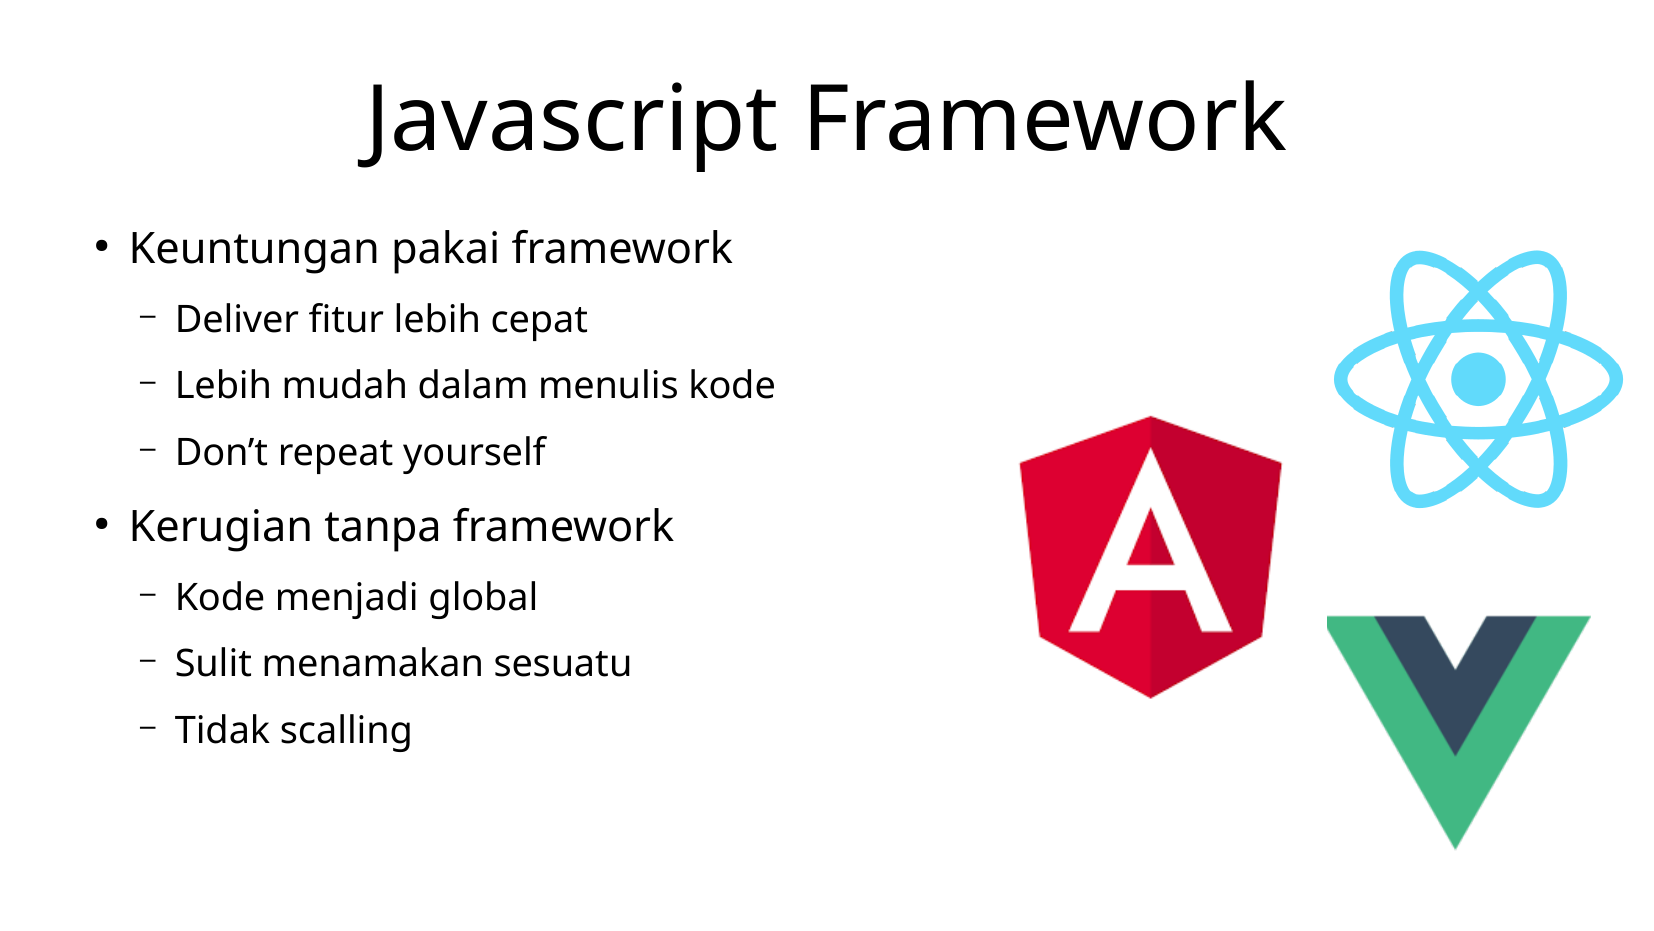

# Javascript Framework
Keuntungan pakai framework
Deliver fitur lebih cepat
Lebih mudah dalam menulis kode
Don’t repeat yourself
Kerugian tanpa framework
Kode menjadi global
Sulit menamakan sesuatu
Tidak scalling